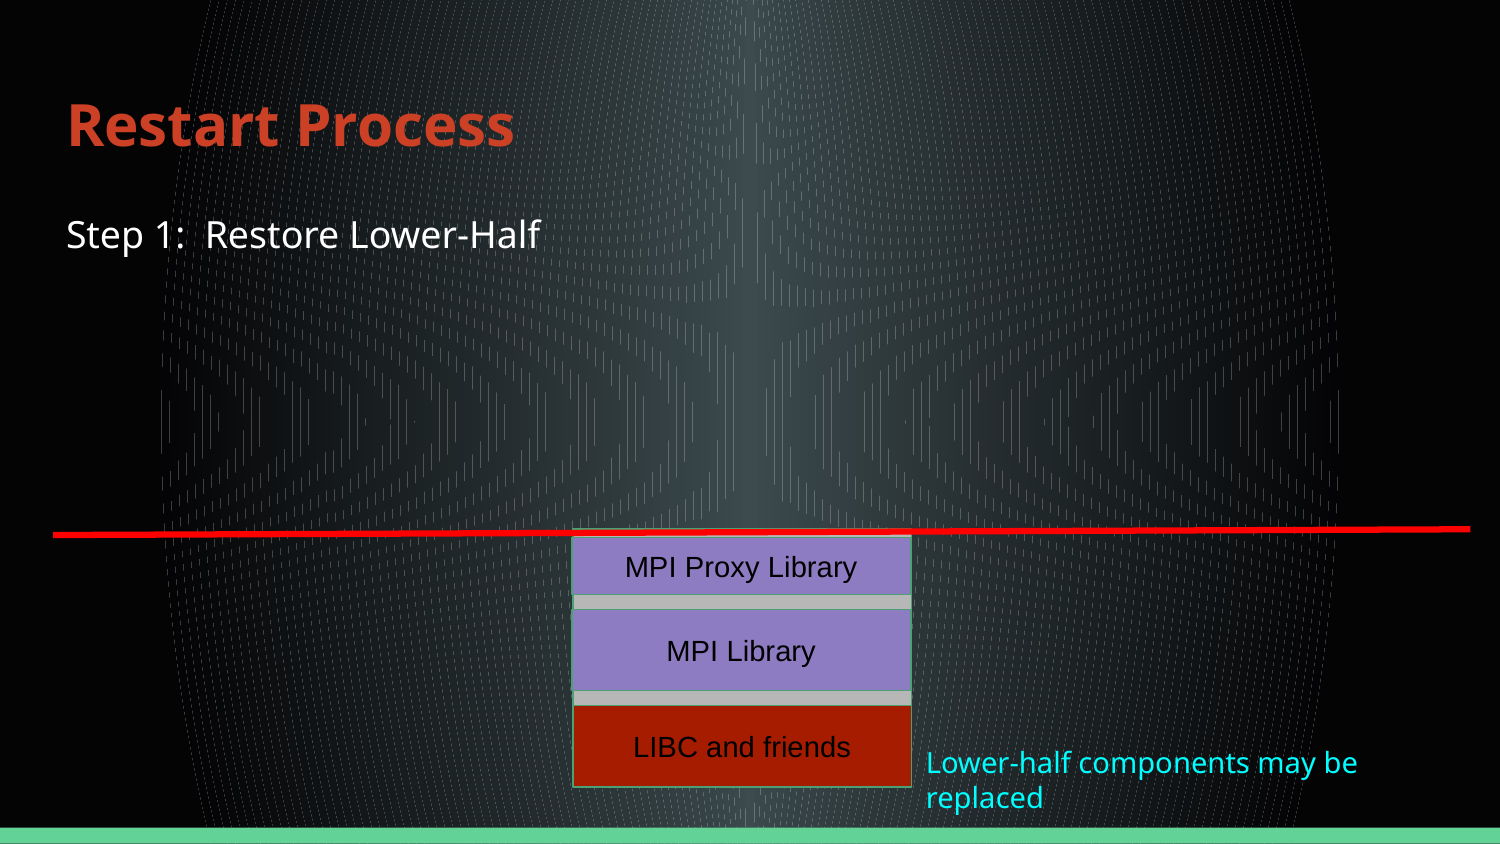

Restart Process
# Step 1: Restore Lower-Half
MPI Proxy Library
MPI Library
LIBC and friends
Lower-half components may be replaced